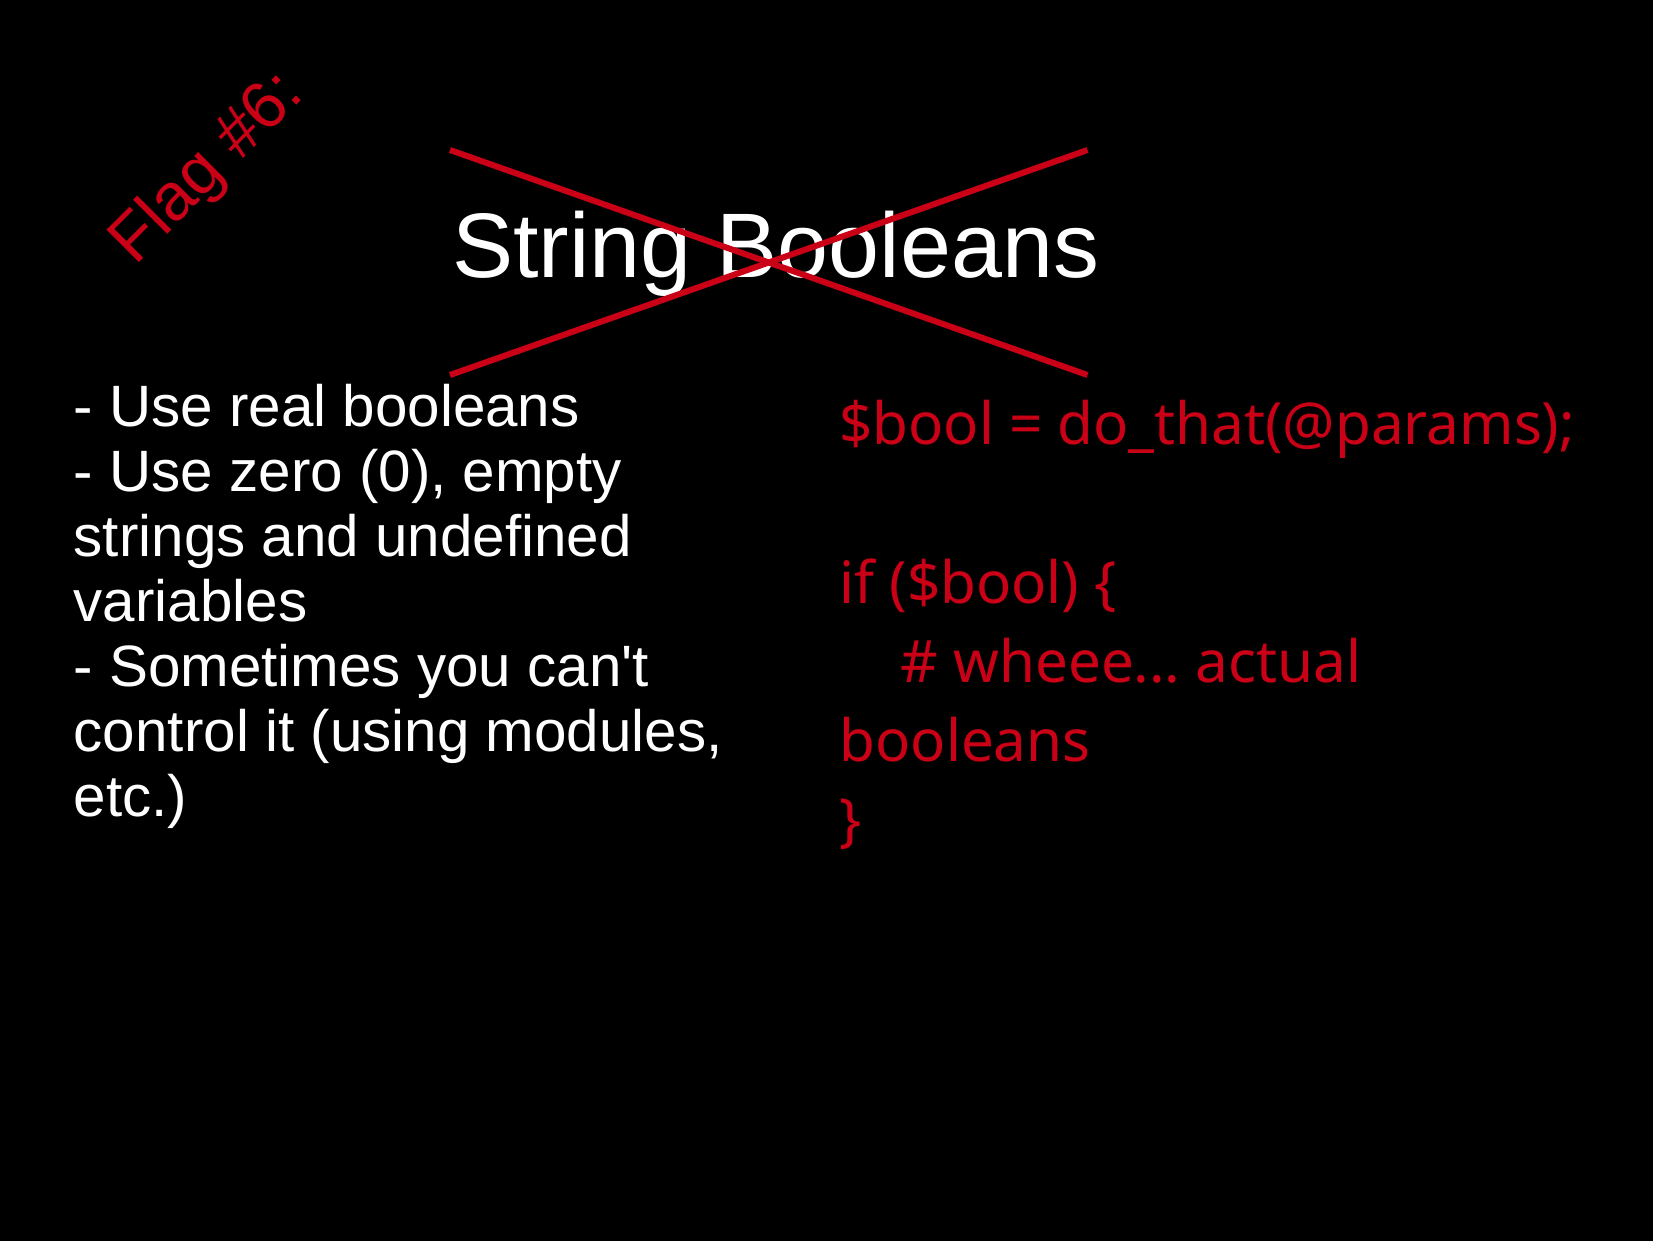

Flag #6:
String Booleans
- Use real booleans
- Use zero (0), empty strings and undefined variables
- Sometimes you can't control it (using modules, etc.)
$bool = do_that(@params);
if ($bool) {
 # wheee... actual booleans
}